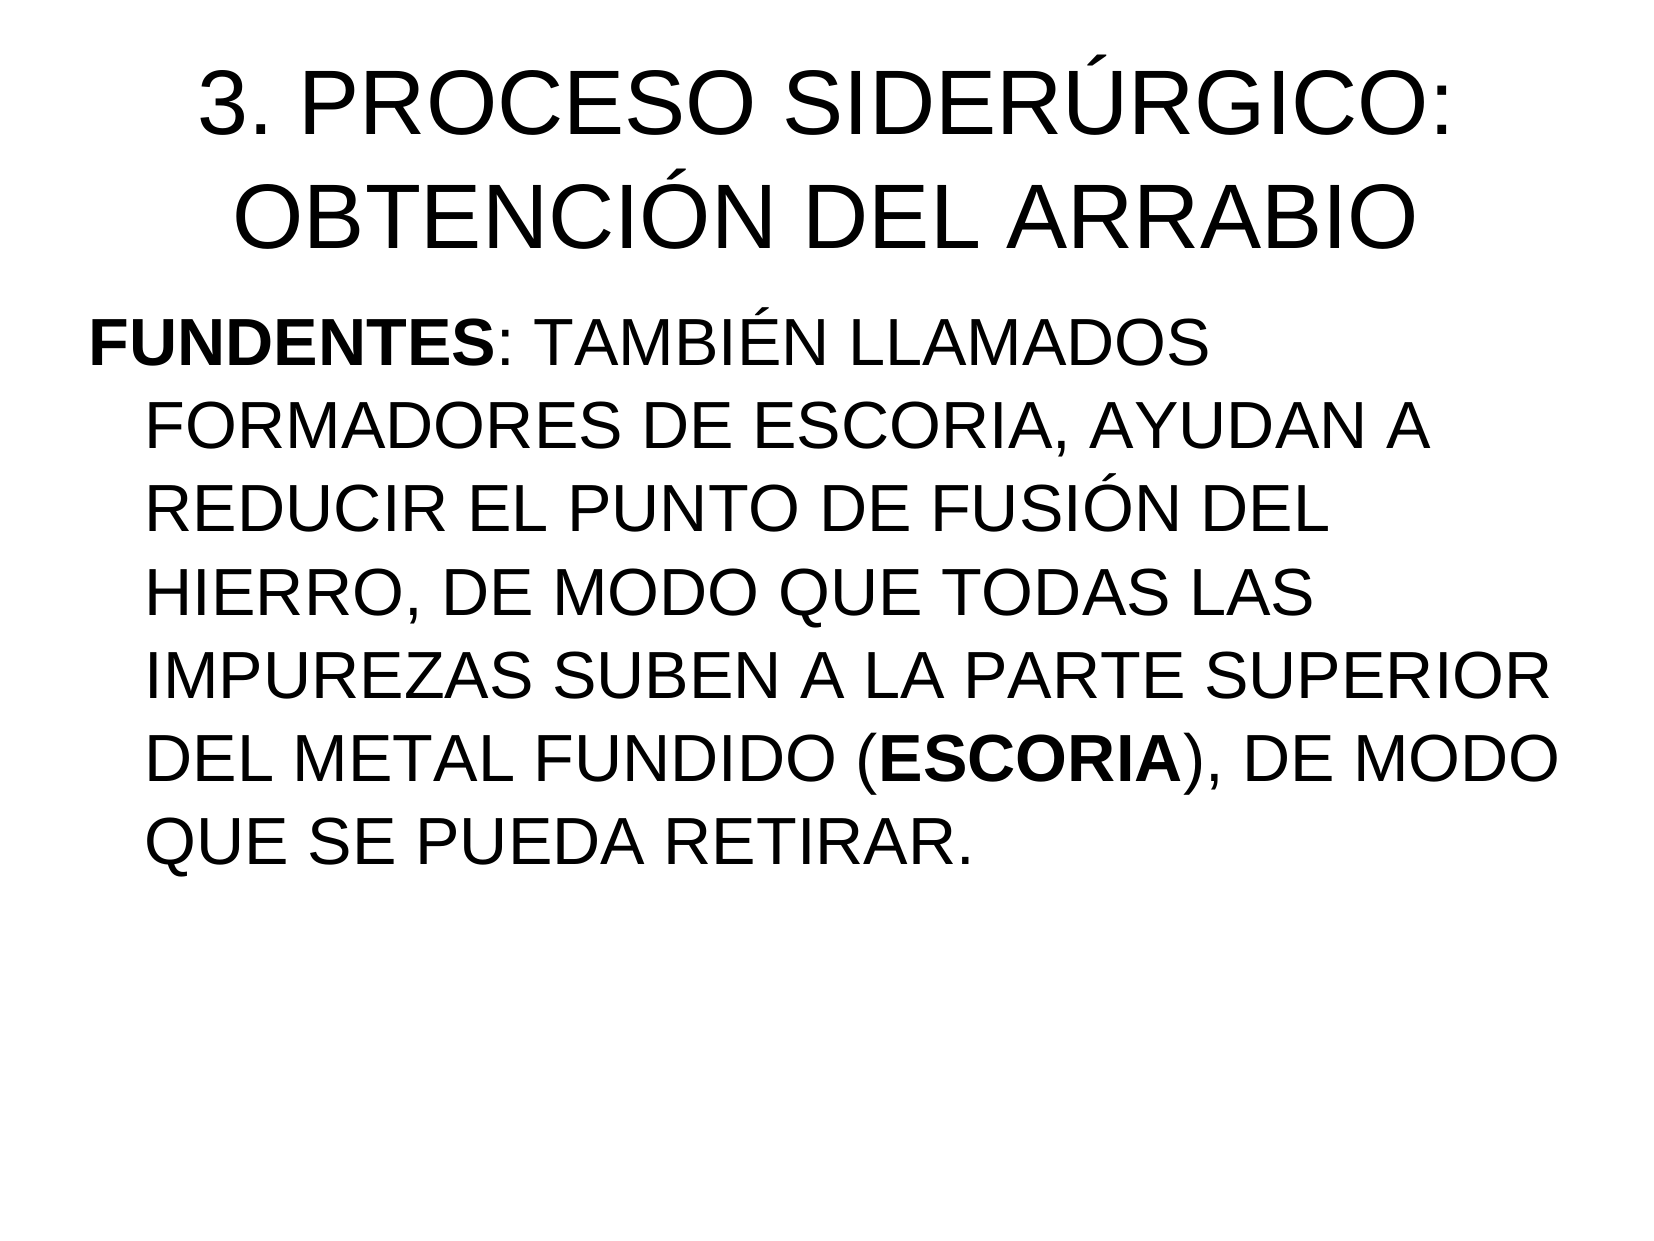

# 3. PROCESO SIDERÚRGICO: OBTENCIÓN DEL ARRABIO
FUNDENTES: TAMBIÉN LLAMADOS FORMADORES DE ESCORIA, AYUDAN A REDUCIR EL PUNTO DE FUSIÓN DEL HIERRO, DE MODO QUE TODAS LAS IMPUREZAS SUBEN A LA PARTE SUPERIOR DEL METAL FUNDIDO (ESCORIA), DE MODO QUE SE PUEDA RETIRAR.